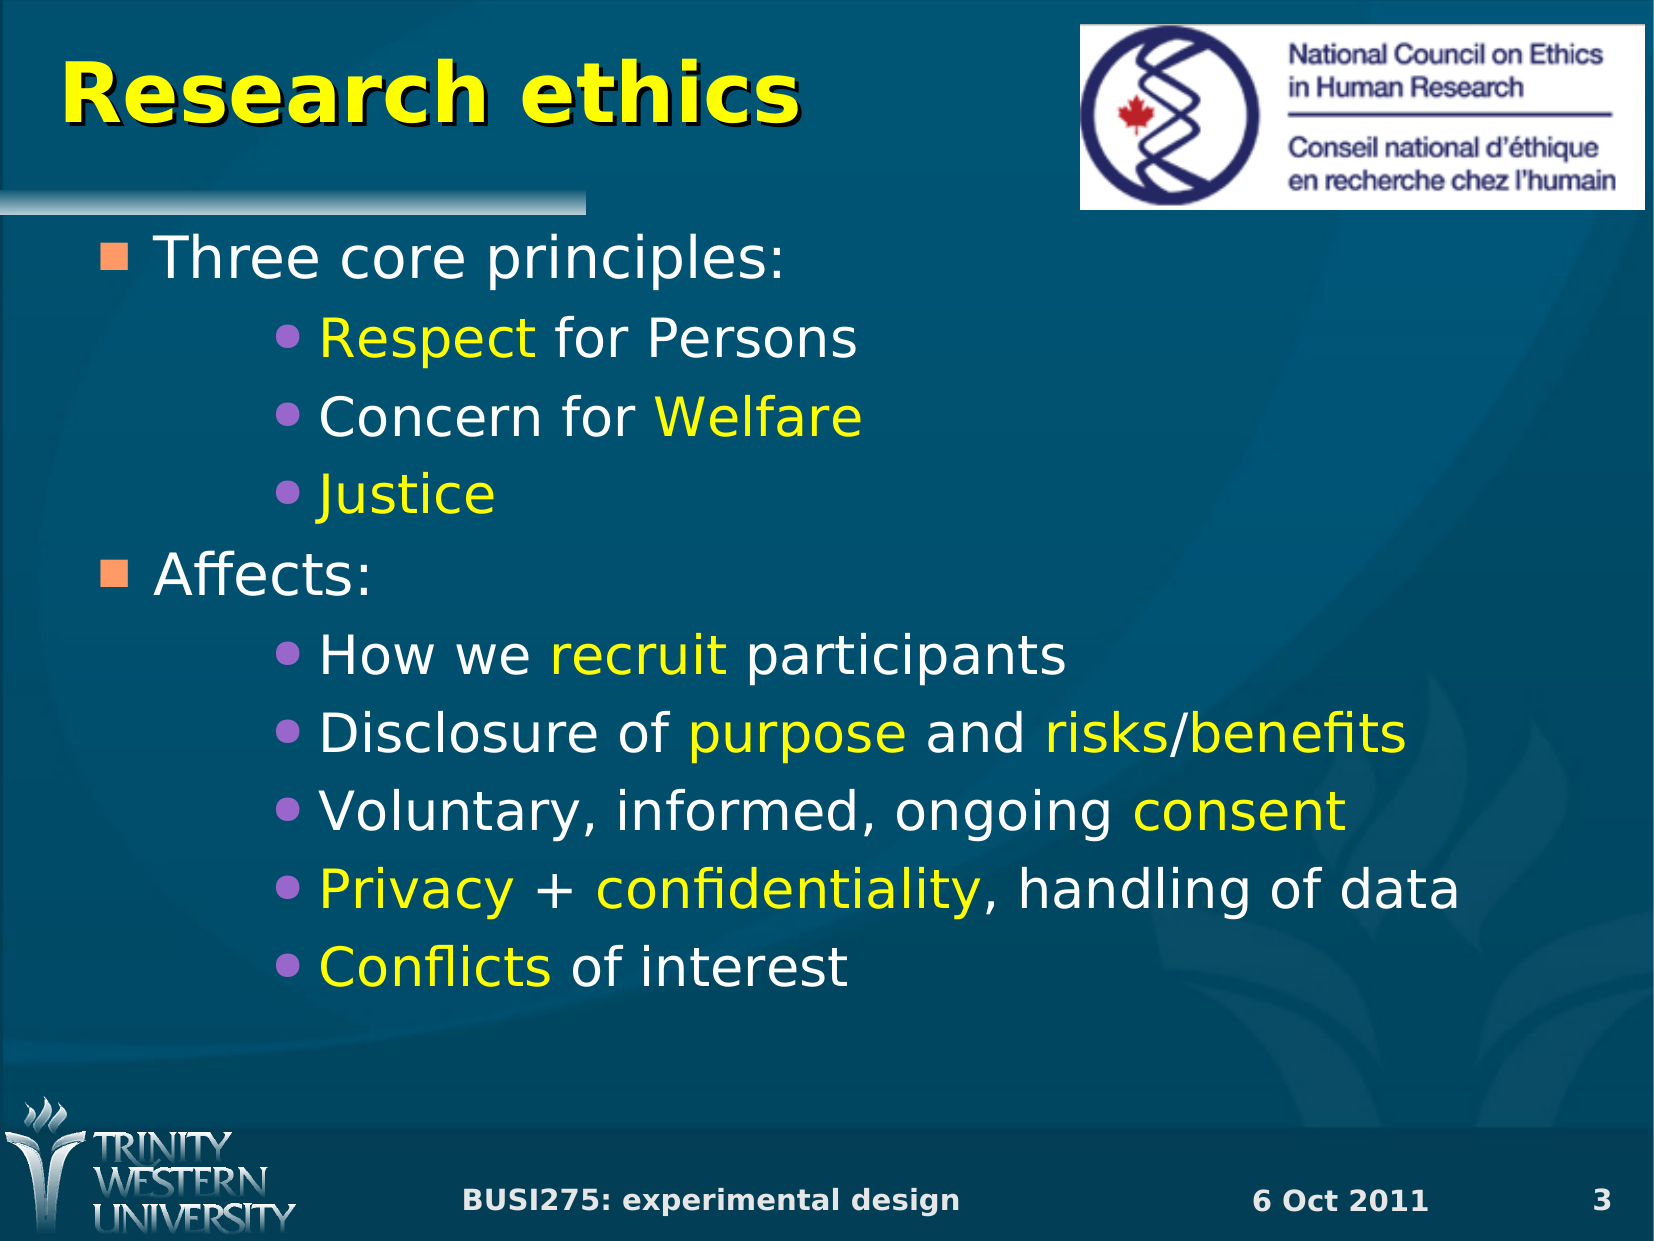

# Research ethics
Three core principles:
Respect for Persons
Concern for Welfare
Justice
Affects:
How we recruit participants
Disclosure of purpose and risks/benefits
Voluntary, informed, ongoing consent
Privacy + confidentiality, handling of data
Conflicts of interest
BUSI275: experimental design
6 Oct 2011
3